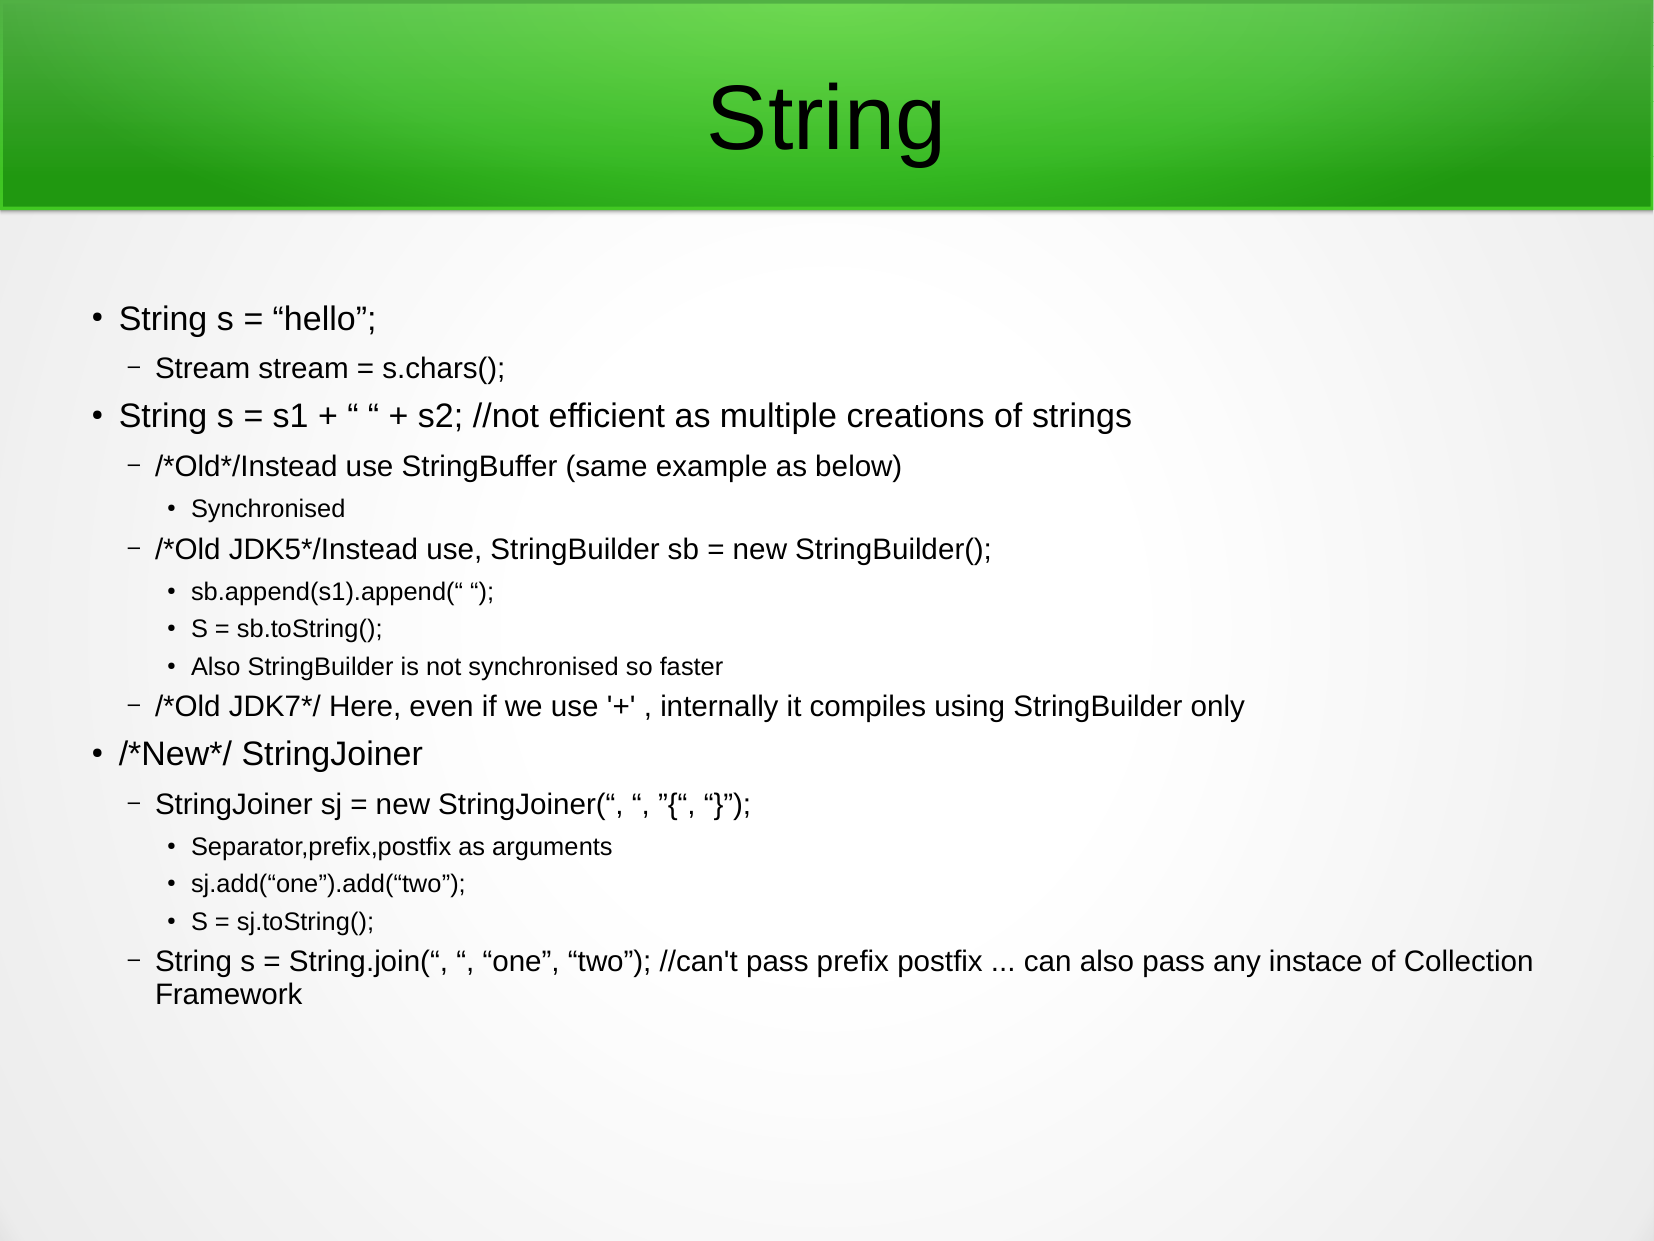

# String
String s = “hello”;
Stream stream = s.chars();
String s = s1 + “ “ + s2; //not efficient as multiple creations of strings
/*Old*/Instead use StringBuffer (same example as below)
Synchronised
/*Old JDK5*/Instead use, StringBuilder sb = new StringBuilder();
sb.append(s1).append(“ “);
S = sb.toString();
Also StringBuilder is not synchronised so faster
/*Old JDK7*/ Here, even if we use '+' , internally it compiles using StringBuilder only
/*New*/ StringJoiner
StringJoiner sj = new StringJoiner(“, “, ”{“, “}”);
Separator,prefix,postfix as arguments
sj.add(“one”).add(“two”);
S = sj.toString();
String s = String.join(“, “, “one”, “two”); //can't pass prefix postfix ... can also pass any instace of Collection Framework